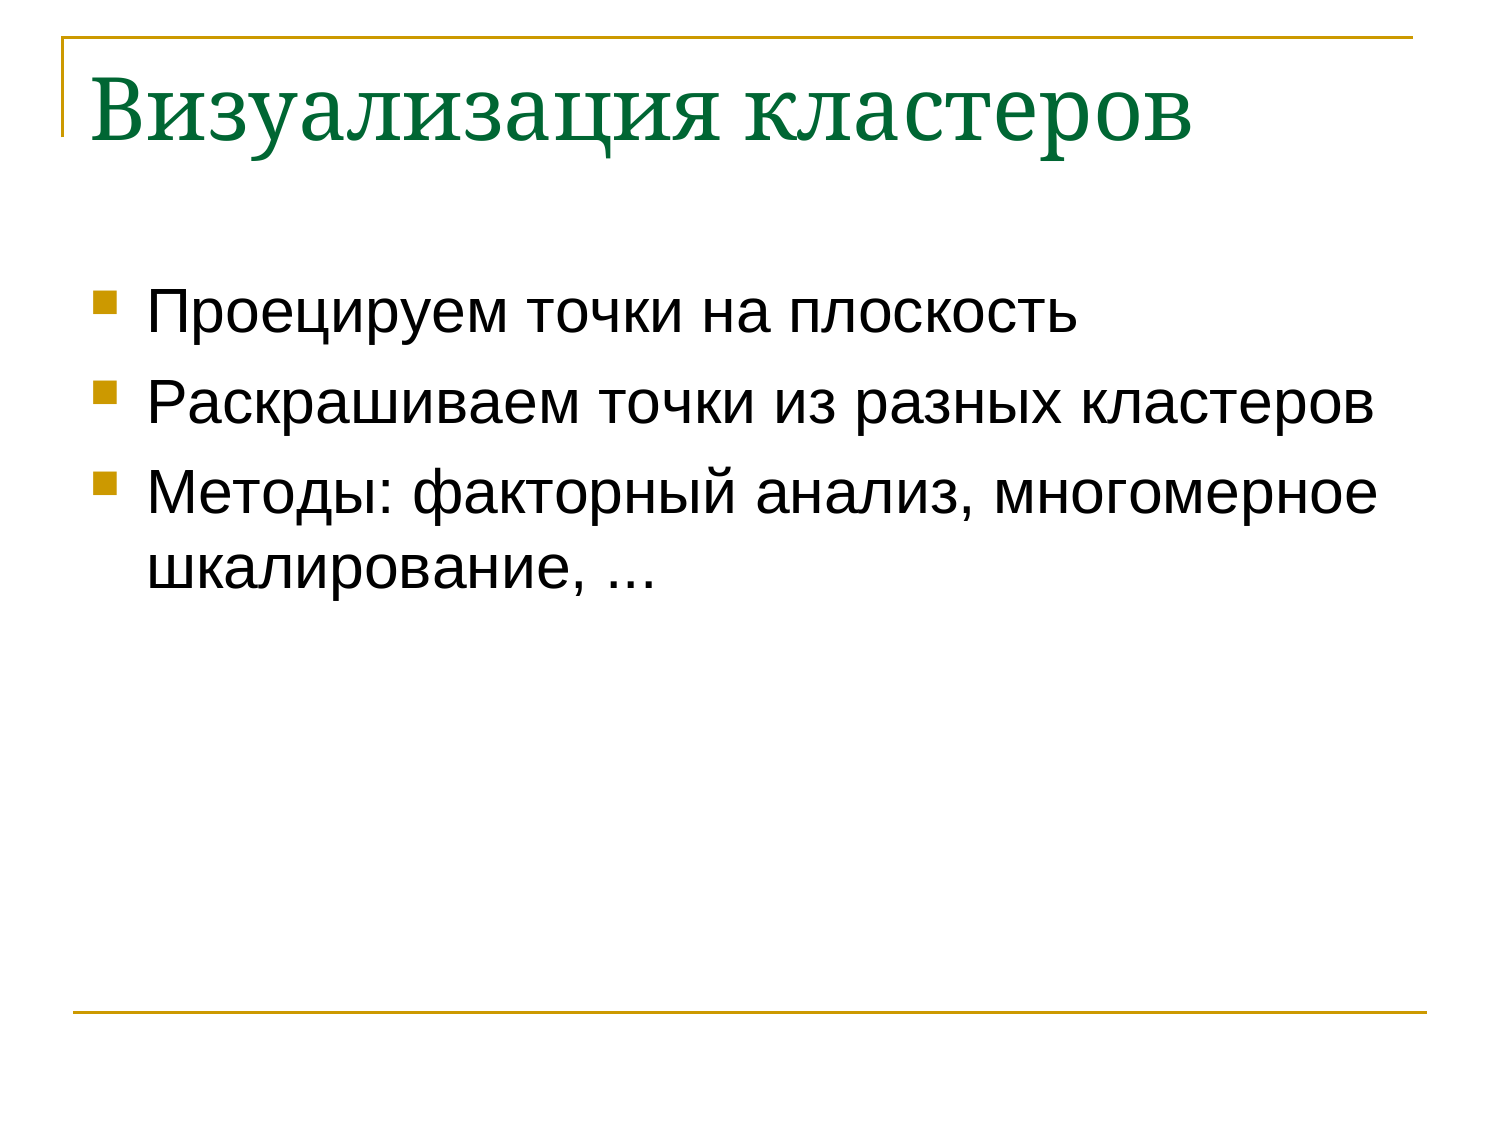

# Визуализация кластеров
Проецируем точки на плоскость
Раскрашиваем точки из разных кластеров
Методы: факторный анализ, многомерное шкалирование, ...